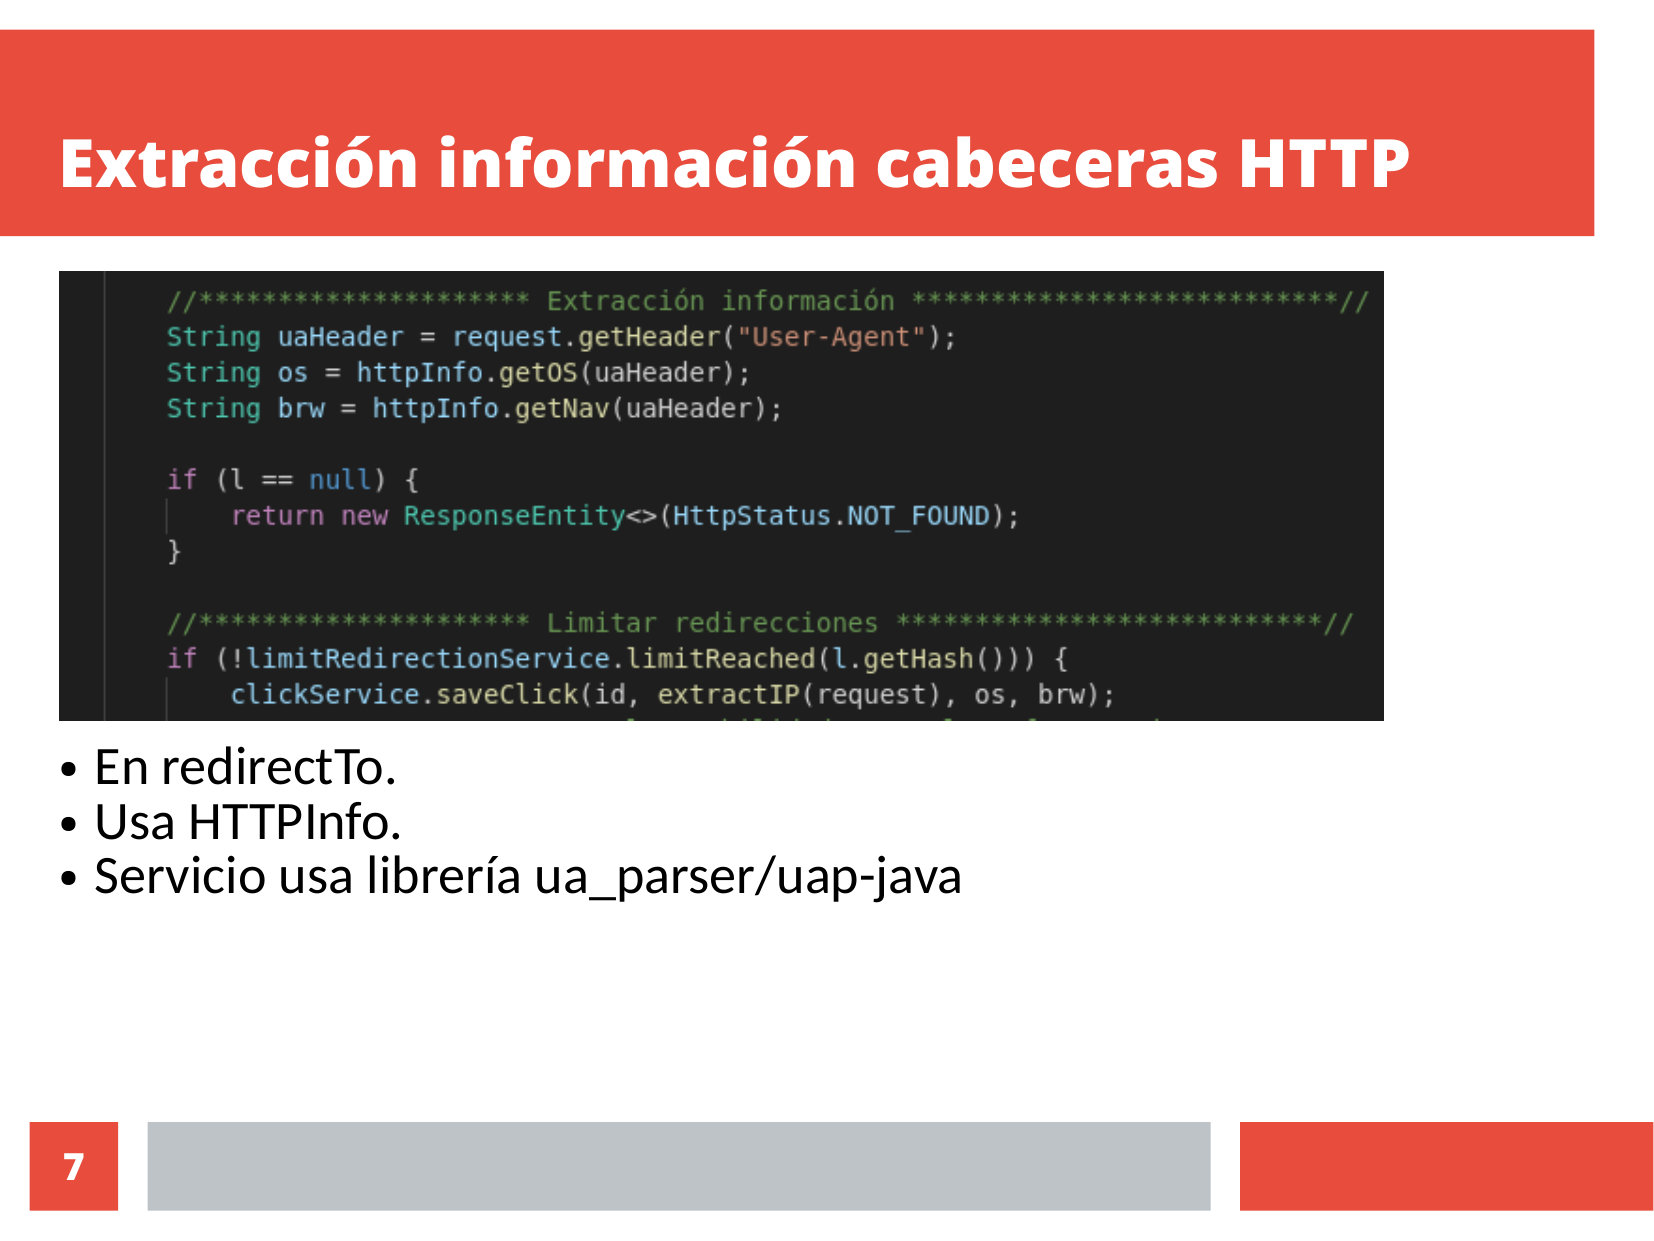

# Extracción información cabeceras HTTP
En redirectTo.
Usa HTTPInfo.
Servicio usa librería ua_parser/uap-java
7